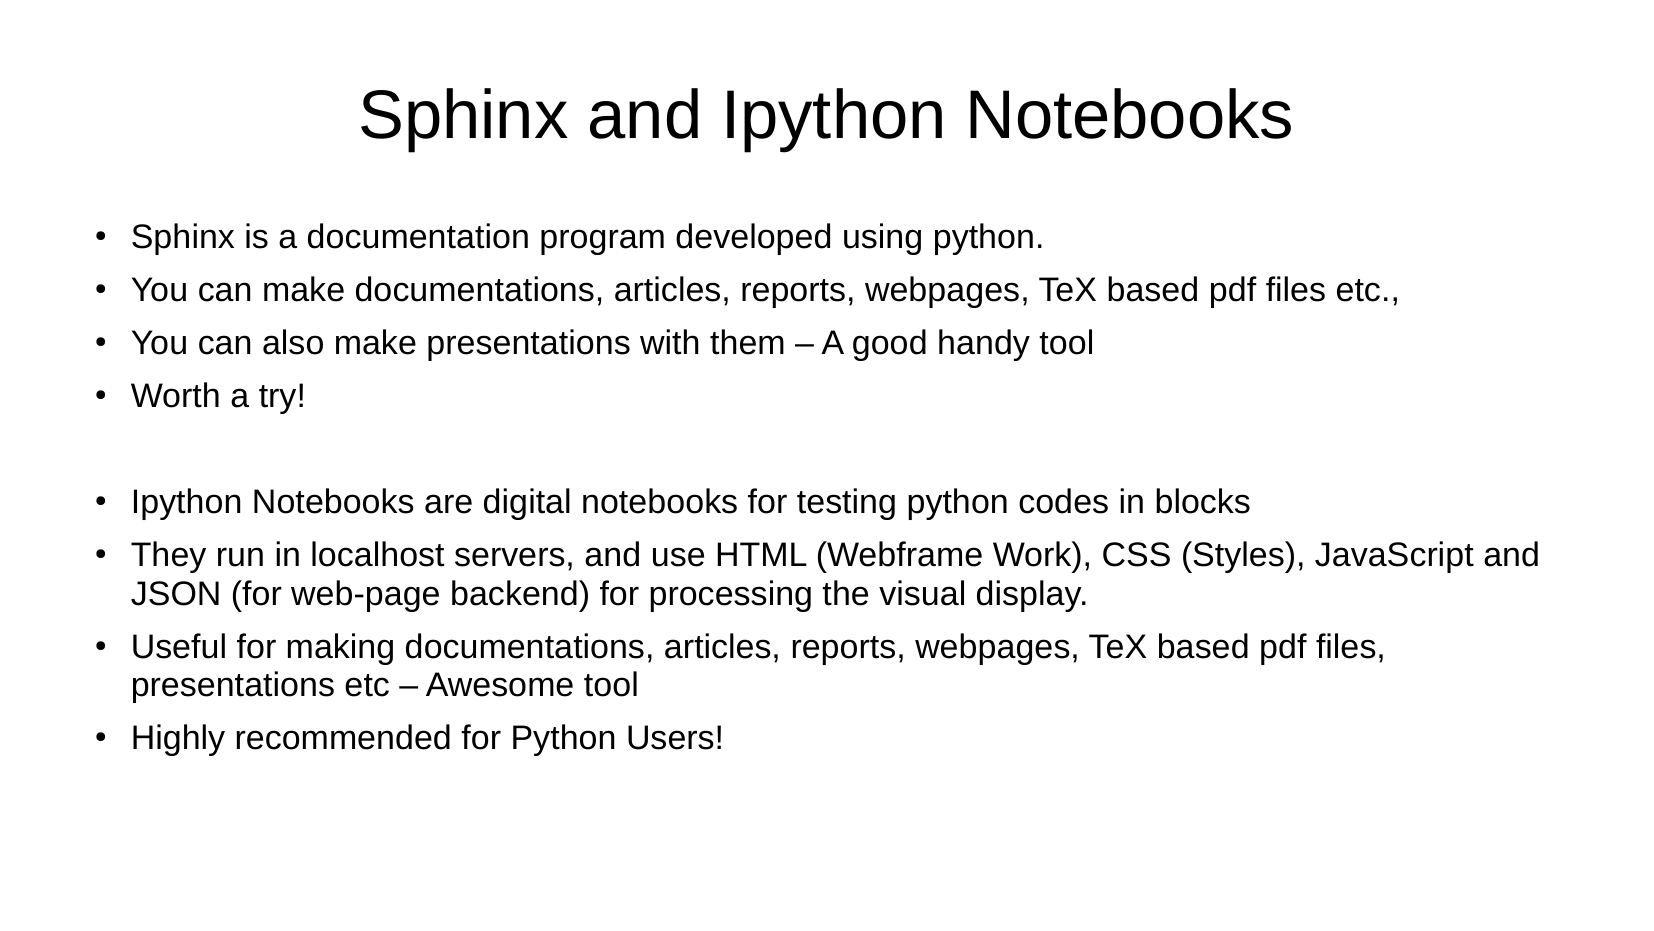

# Sphinx and Ipython Notebooks
Sphinx is a documentation program developed using python.
You can make documentations, articles, reports, webpages, TeX based pdf files etc.,
You can also make presentations with them – A good handy tool
Worth a try!
Ipython Notebooks are digital notebooks for testing python codes in blocks
They run in localhost servers, and use HTML (Webframe Work), CSS (Styles), JavaScript and JSON (for web-page backend) for processing the visual display.
Useful for making documentations, articles, reports, webpages, TeX based pdf files, presentations etc – Awesome tool
Highly recommended for Python Users!